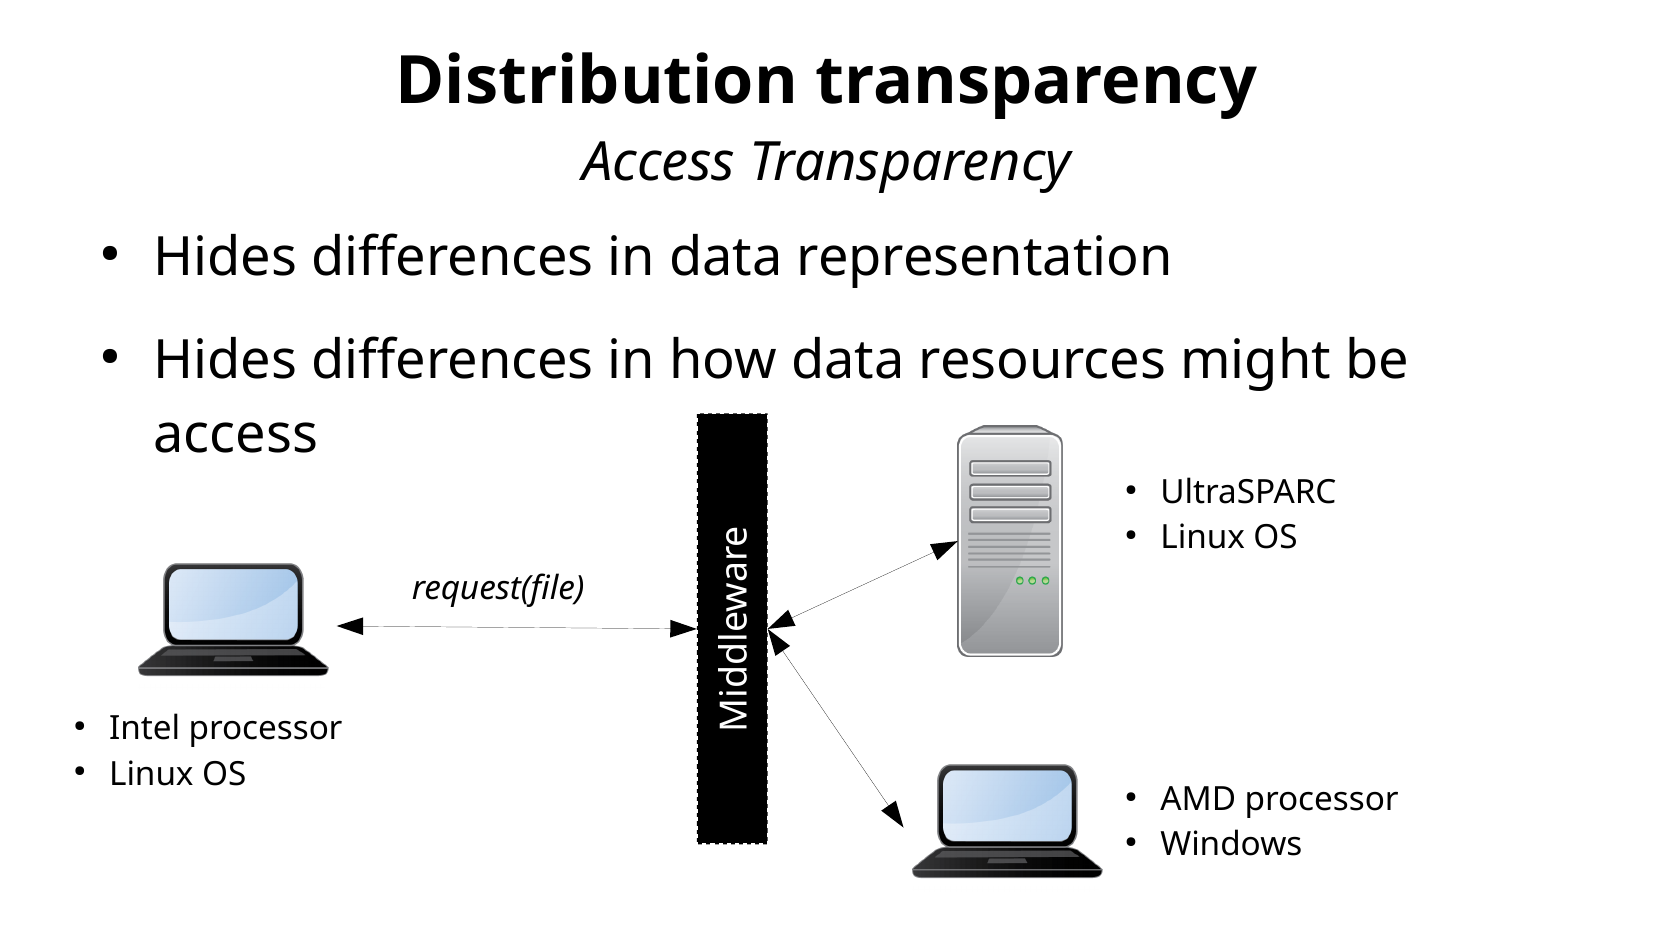

# Distribution transparency Access Transparency
Hides differences in data representation
Hides differences in how data resources might be access
UltraSPARC
Linux OS
request(file)
Middleware
Intel processor
Linux OS
AMD processor
Windows